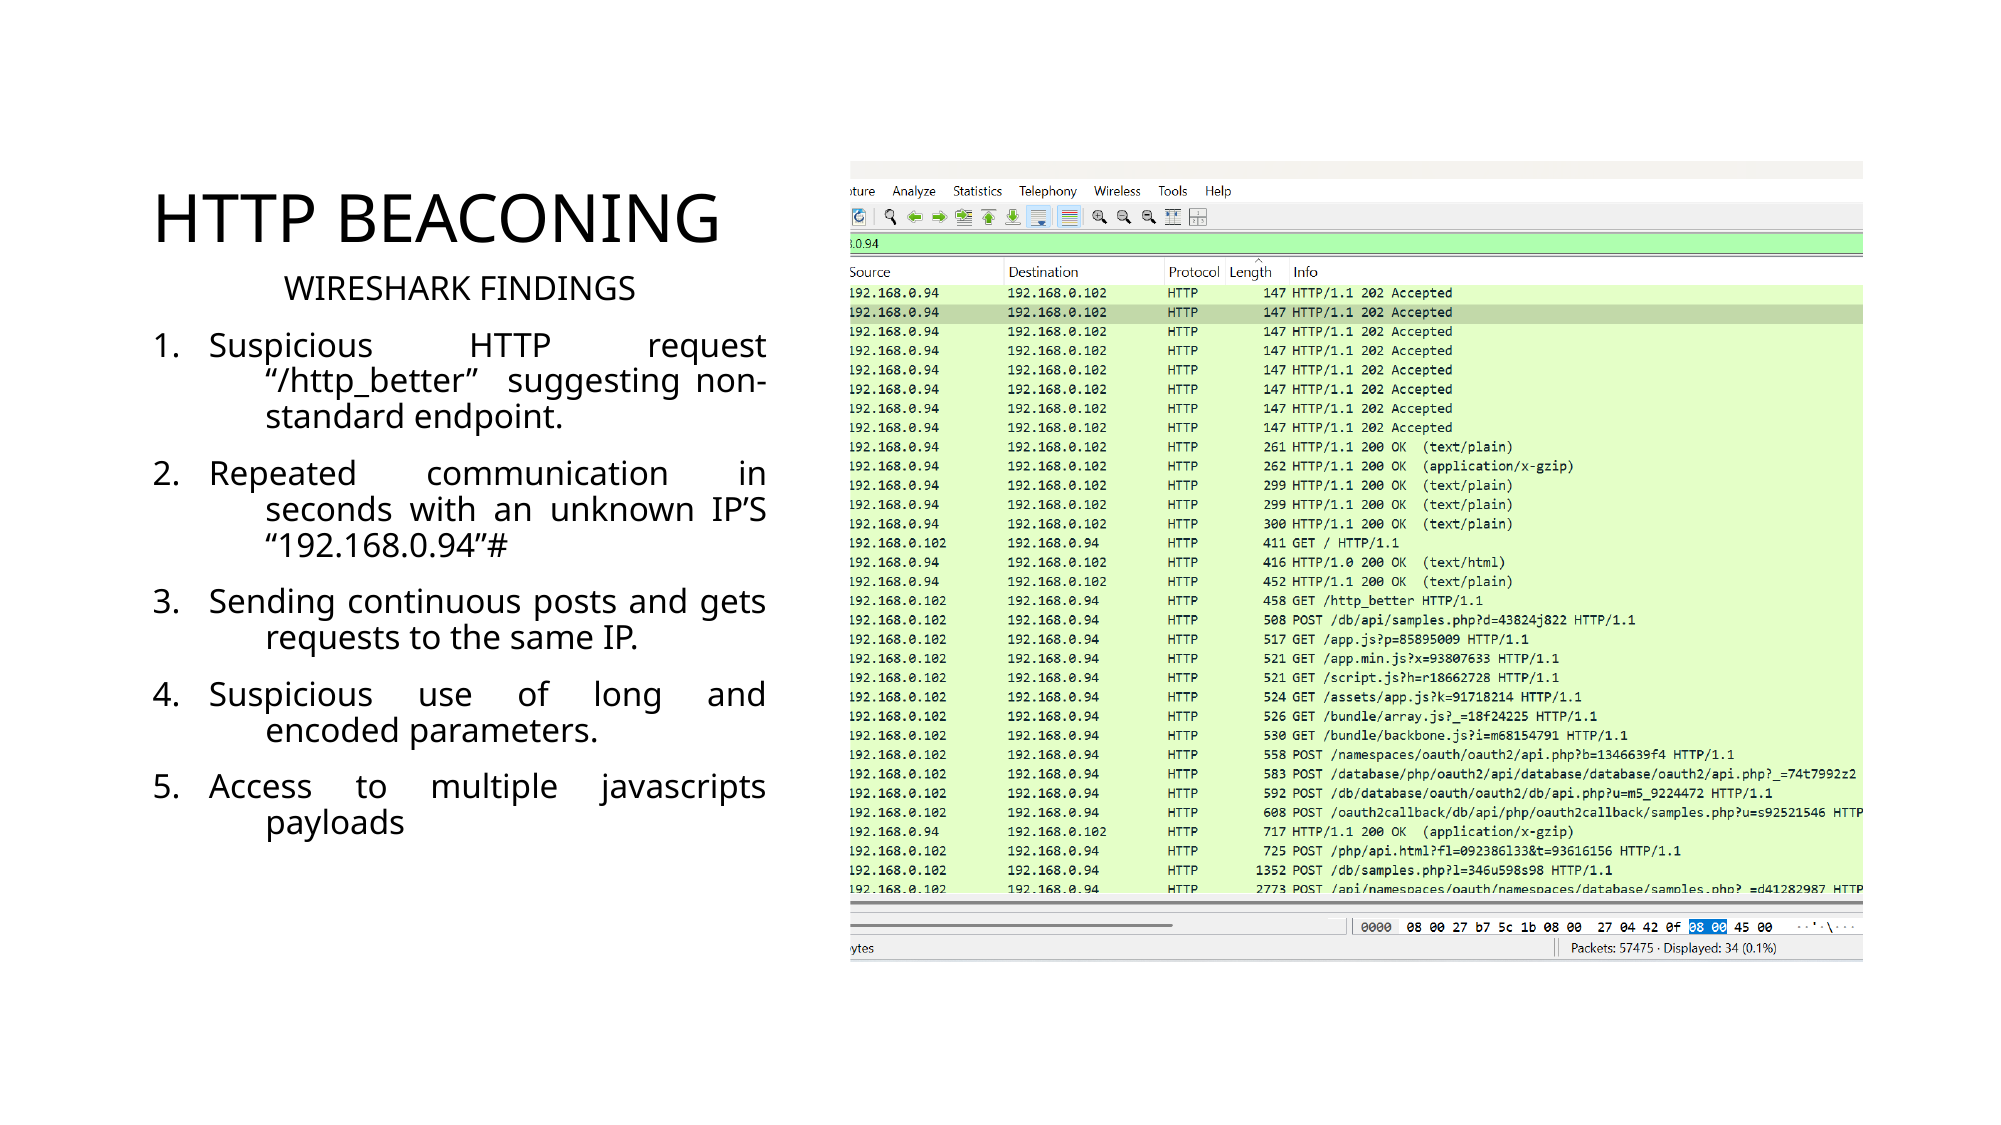

# HTTP BEACONING
WIRESHARK FINDINGS
Suspicious HTTP request “/http_better” suggesting non-standard endpoint.
Repeated communication in seconds with an unknown IP’S “192.168.0.94”#
Sending continuous posts and gets requests to the same IP.
Suspicious use of long and encoded parameters.
Access to multiple javascripts payloads